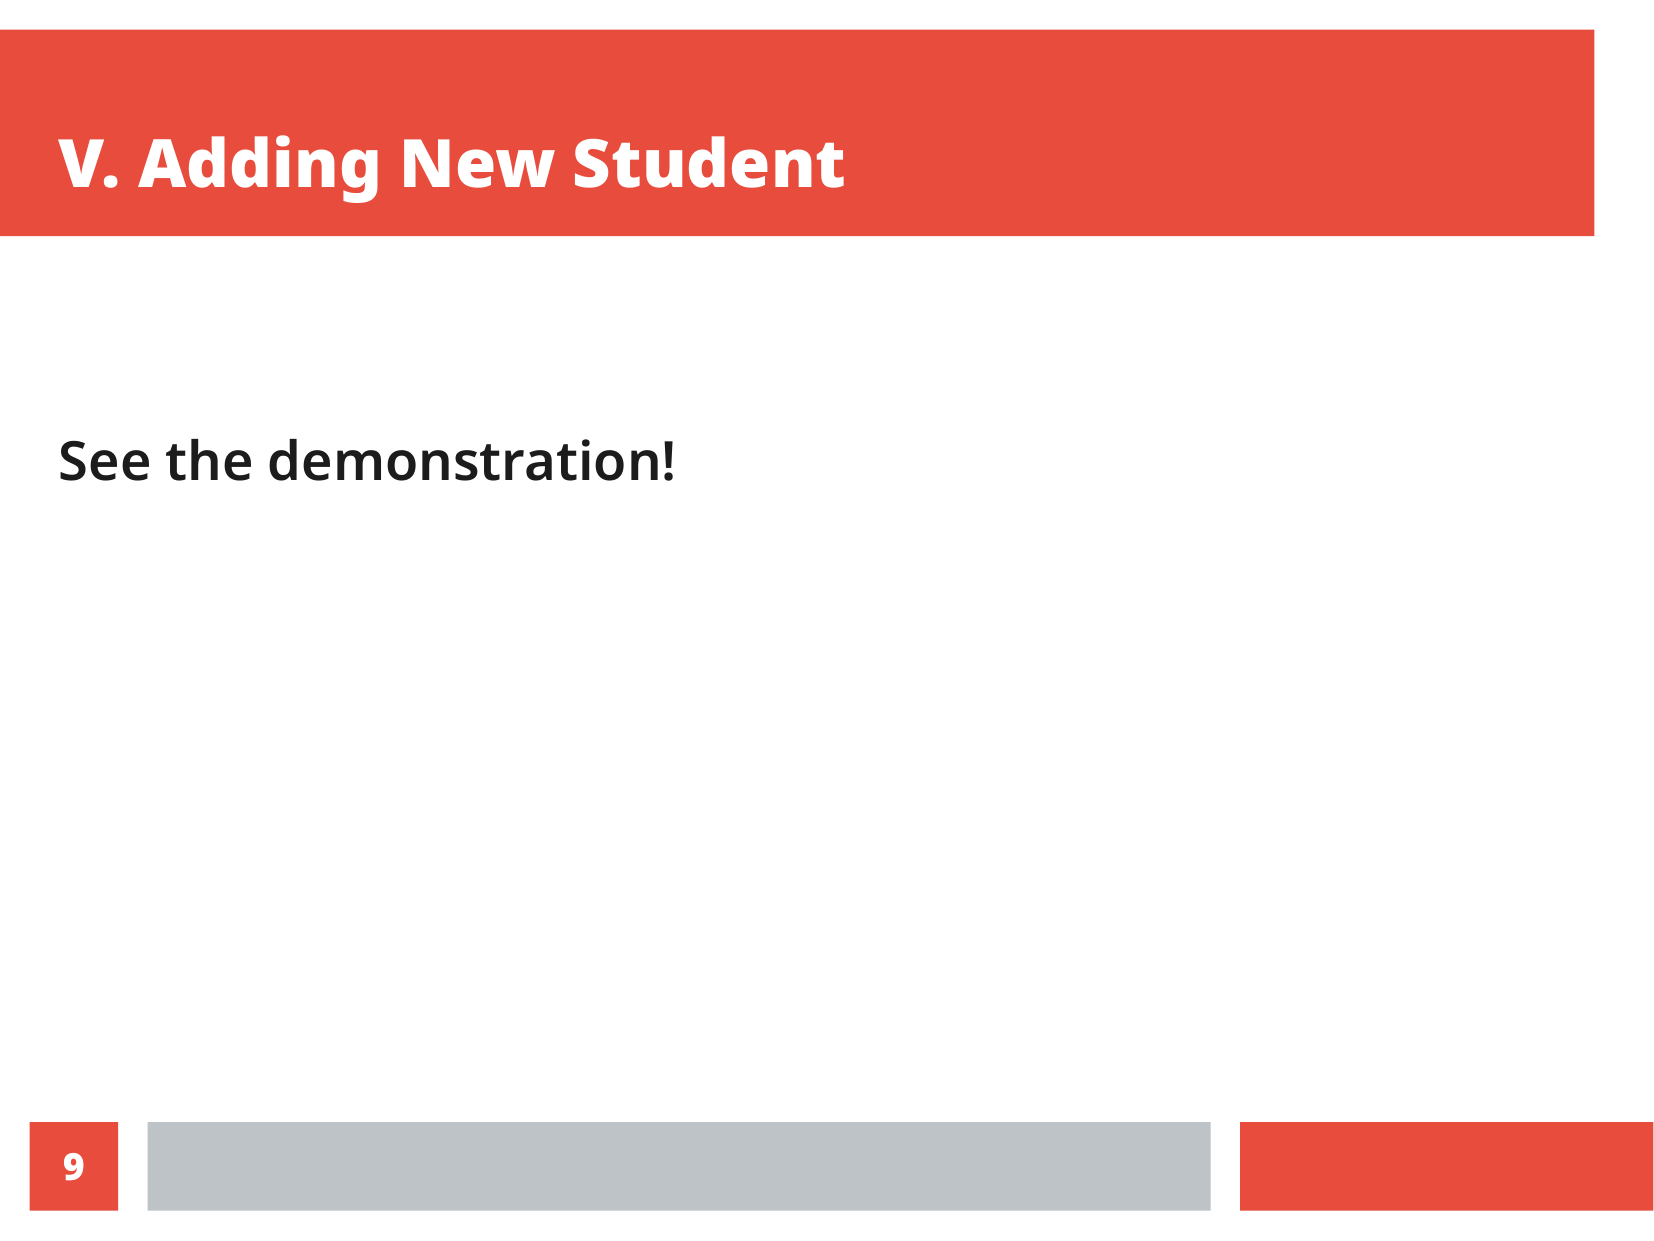

# V. Adding New Student
See the demonstration!
9